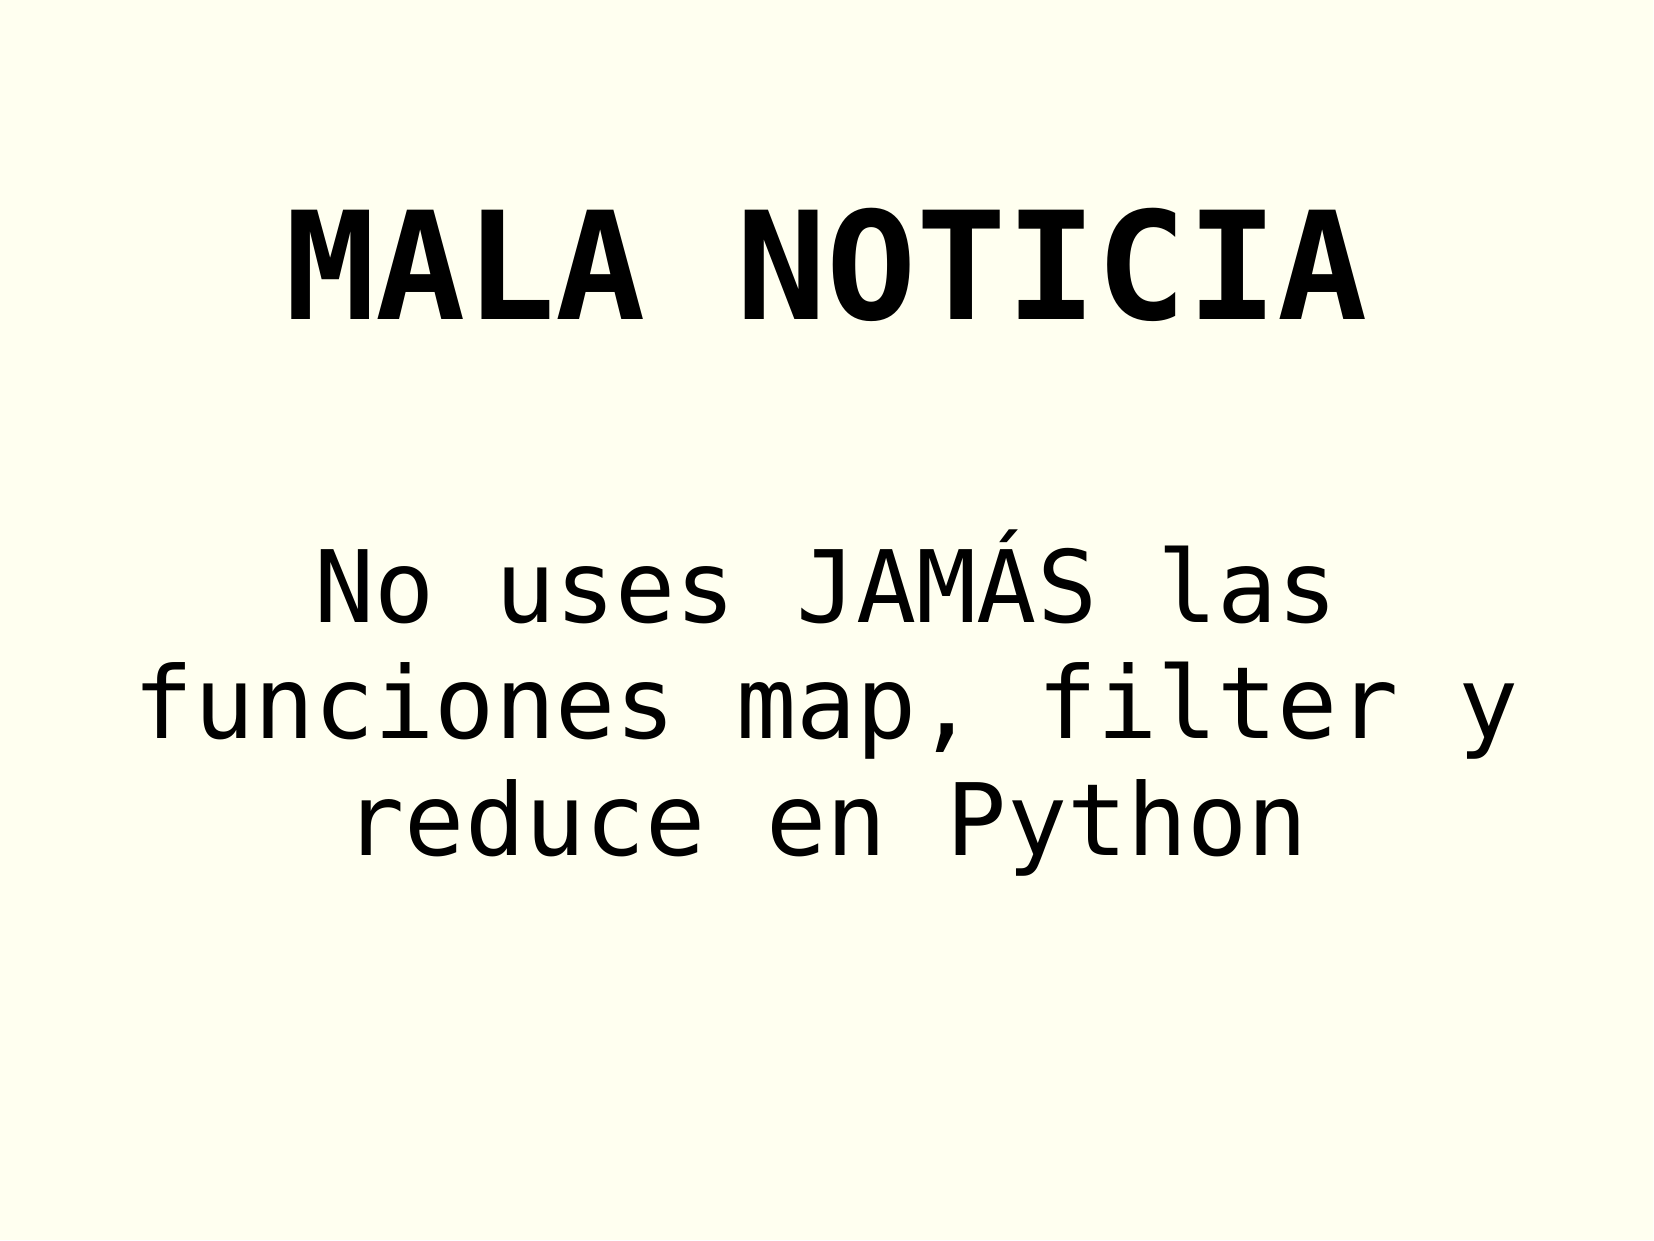

# MALA NOTICIA
No uses JAMÁS las funciones map, filter y reduce en Python